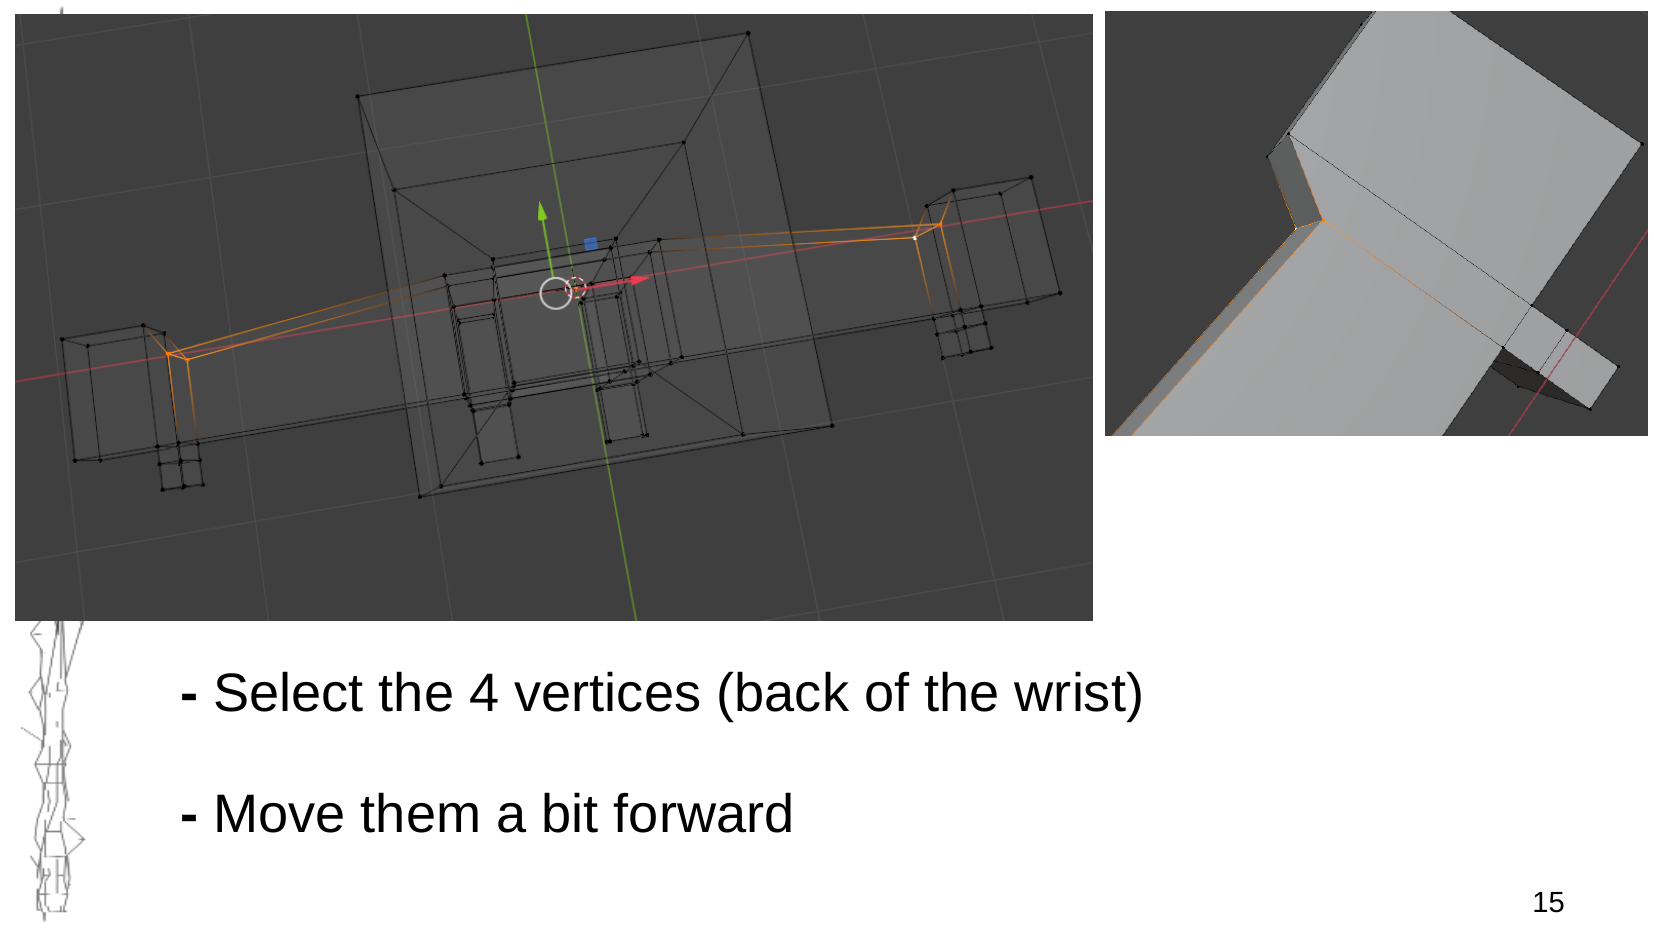

- Select the 4 vertices (back of the wrist)
- Move them a bit forward
15